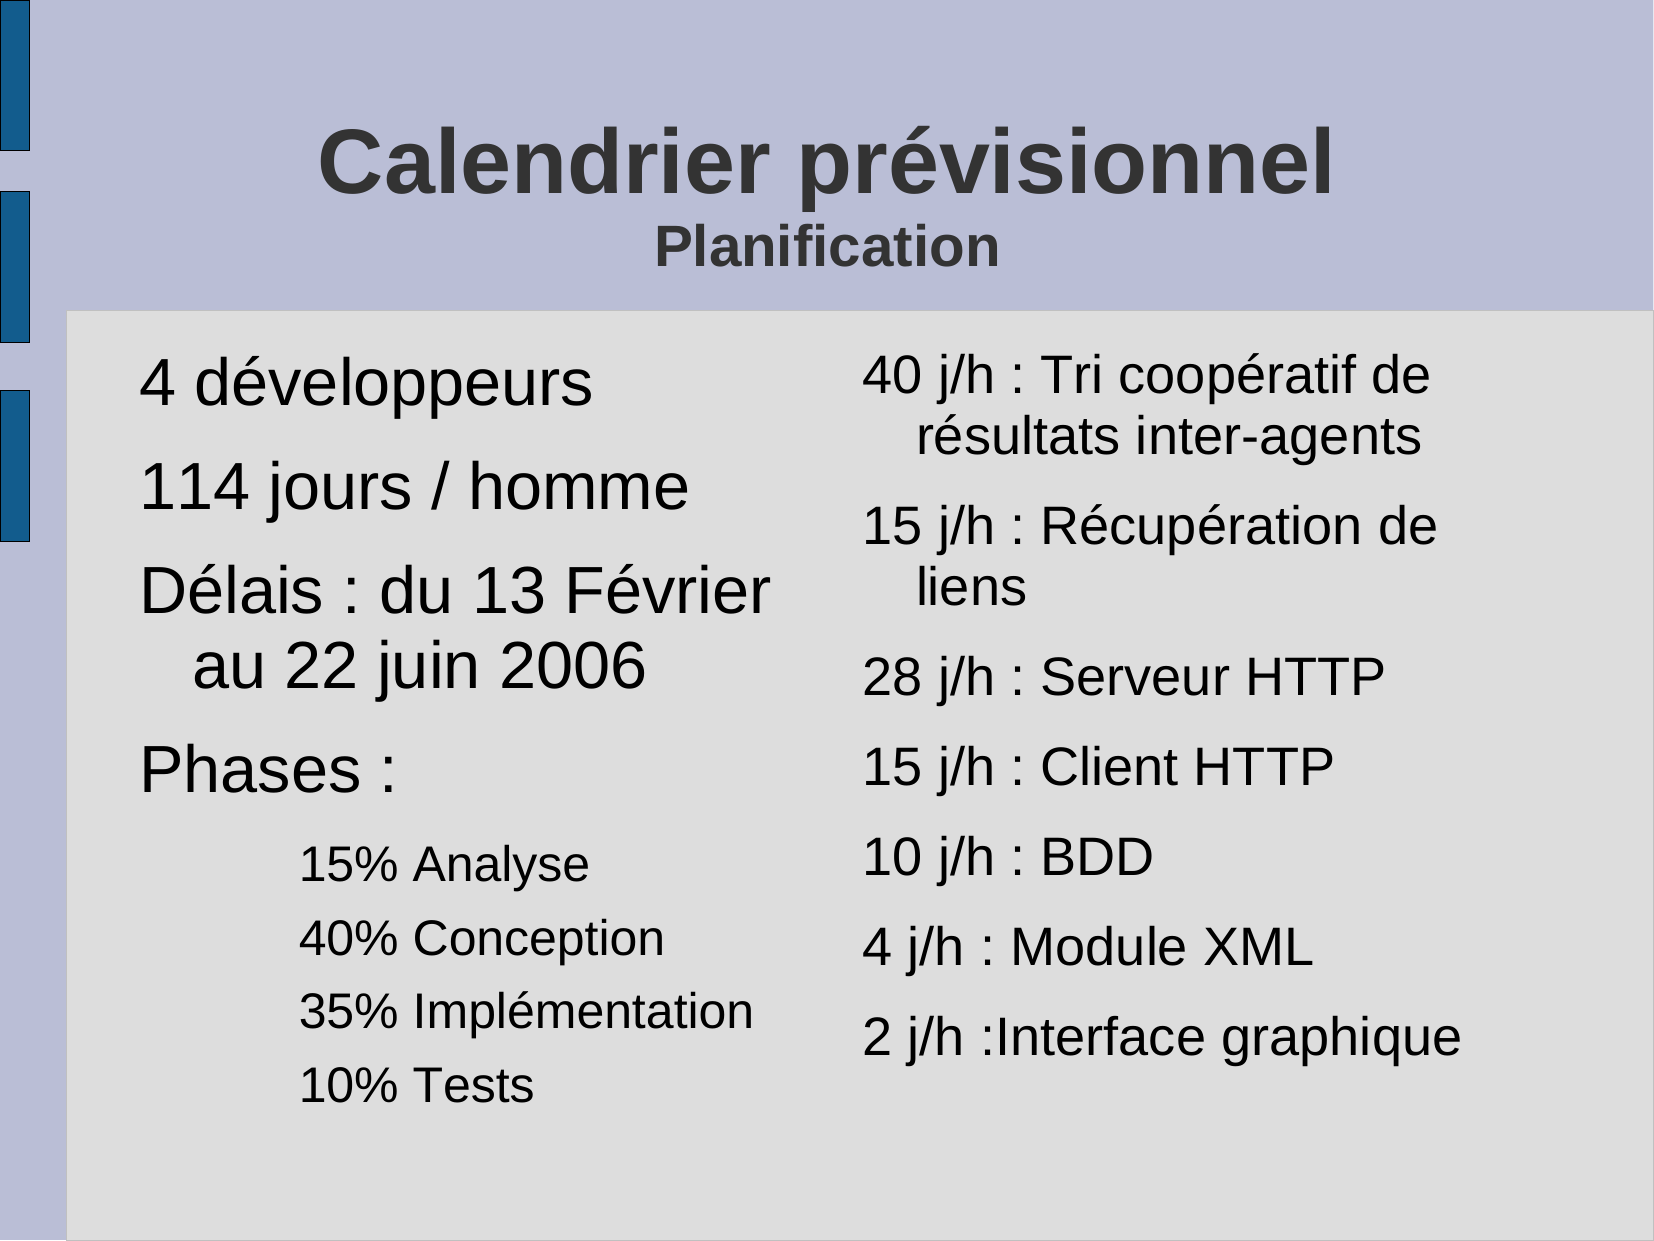

# Calendrier prévisionnel Planification
4 développeurs
114 jours / homme
Délais : du 13 Février au 22 juin 2006
Phases :
15% Analyse
40% Conception
35% Implémentation
10% Tests
40 j/h : Tri coopératif de résultats inter-agents
15 j/h : Récupération de liens
28 j/h : Serveur HTTP
15 j/h : Client HTTP
10 j/h : BDD
4 j/h : Module XML
2 j/h :Interface graphique